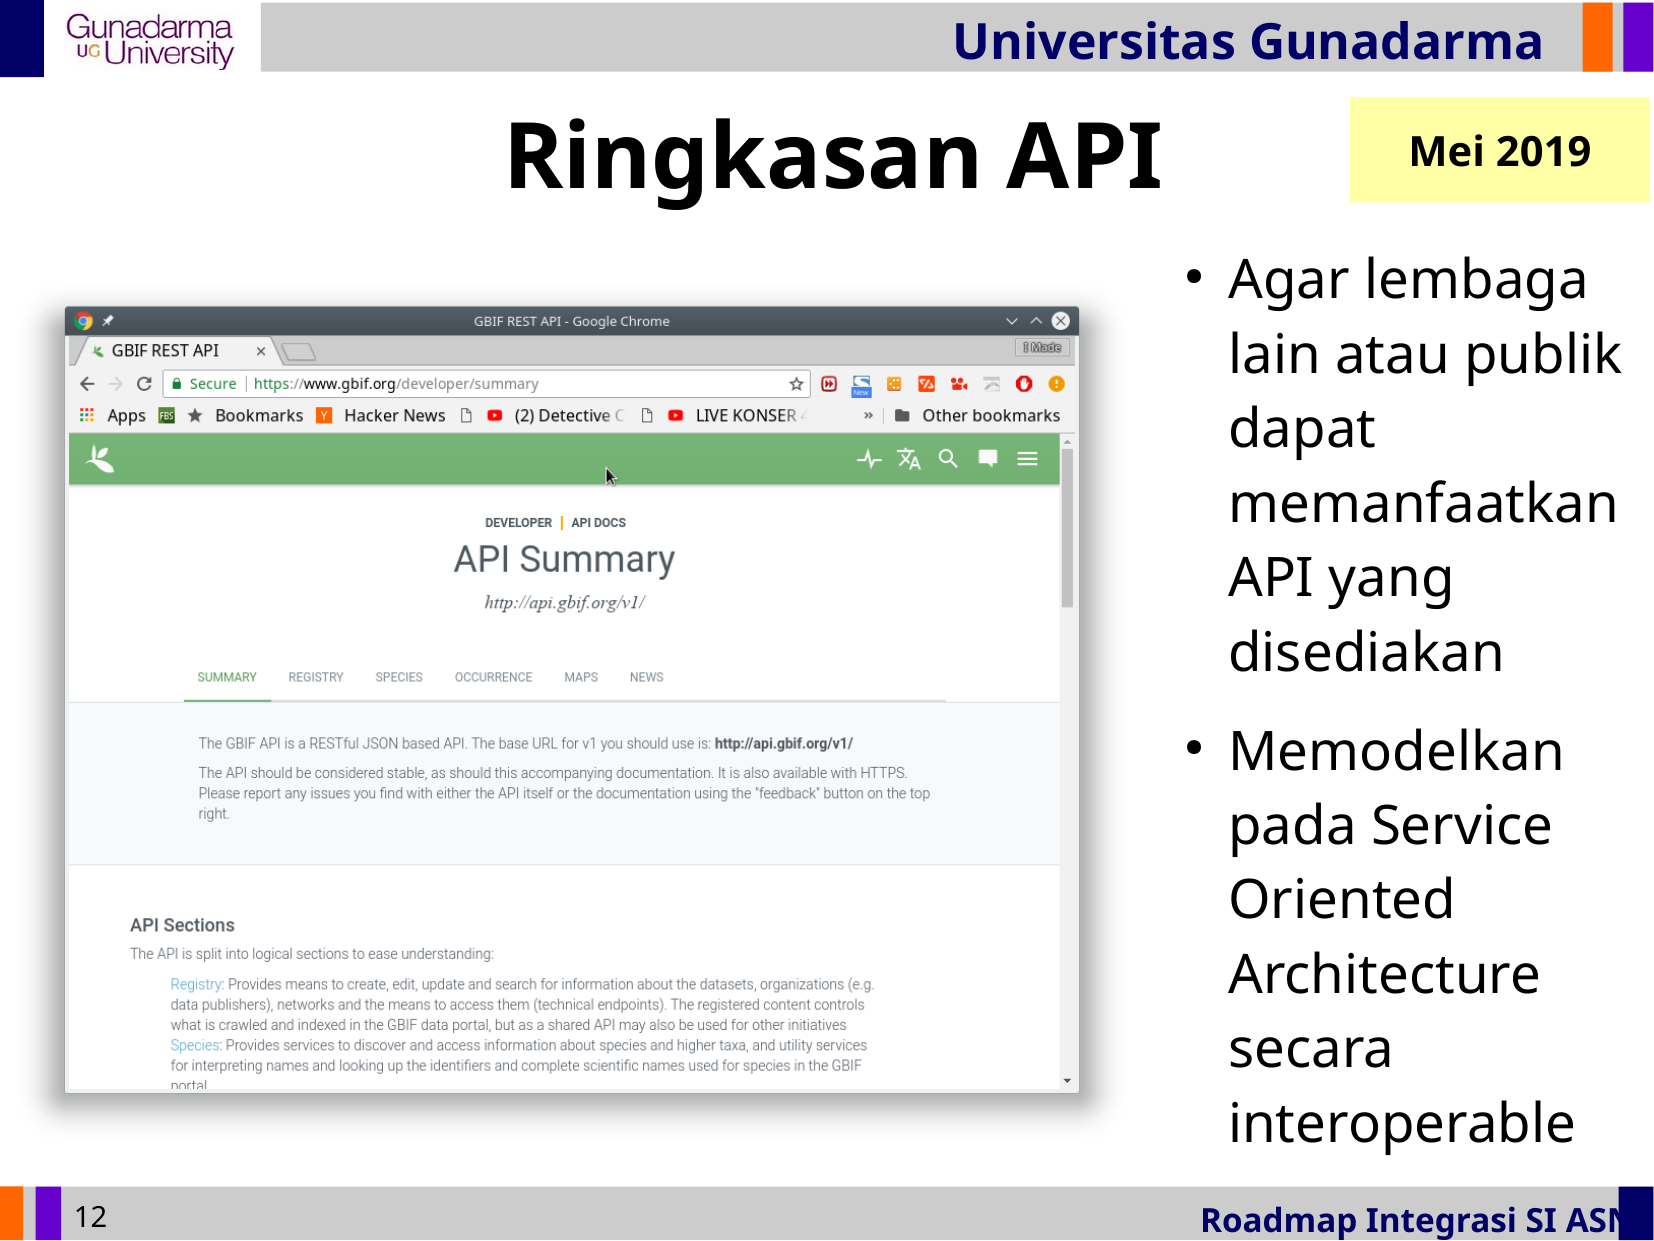

# Ringkasan API
Mei 2019
Agar lembaga lain atau publik dapat memanfaatkan API yang disediakan
Memodelkan pada Service Oriented Architecture secara interoperable